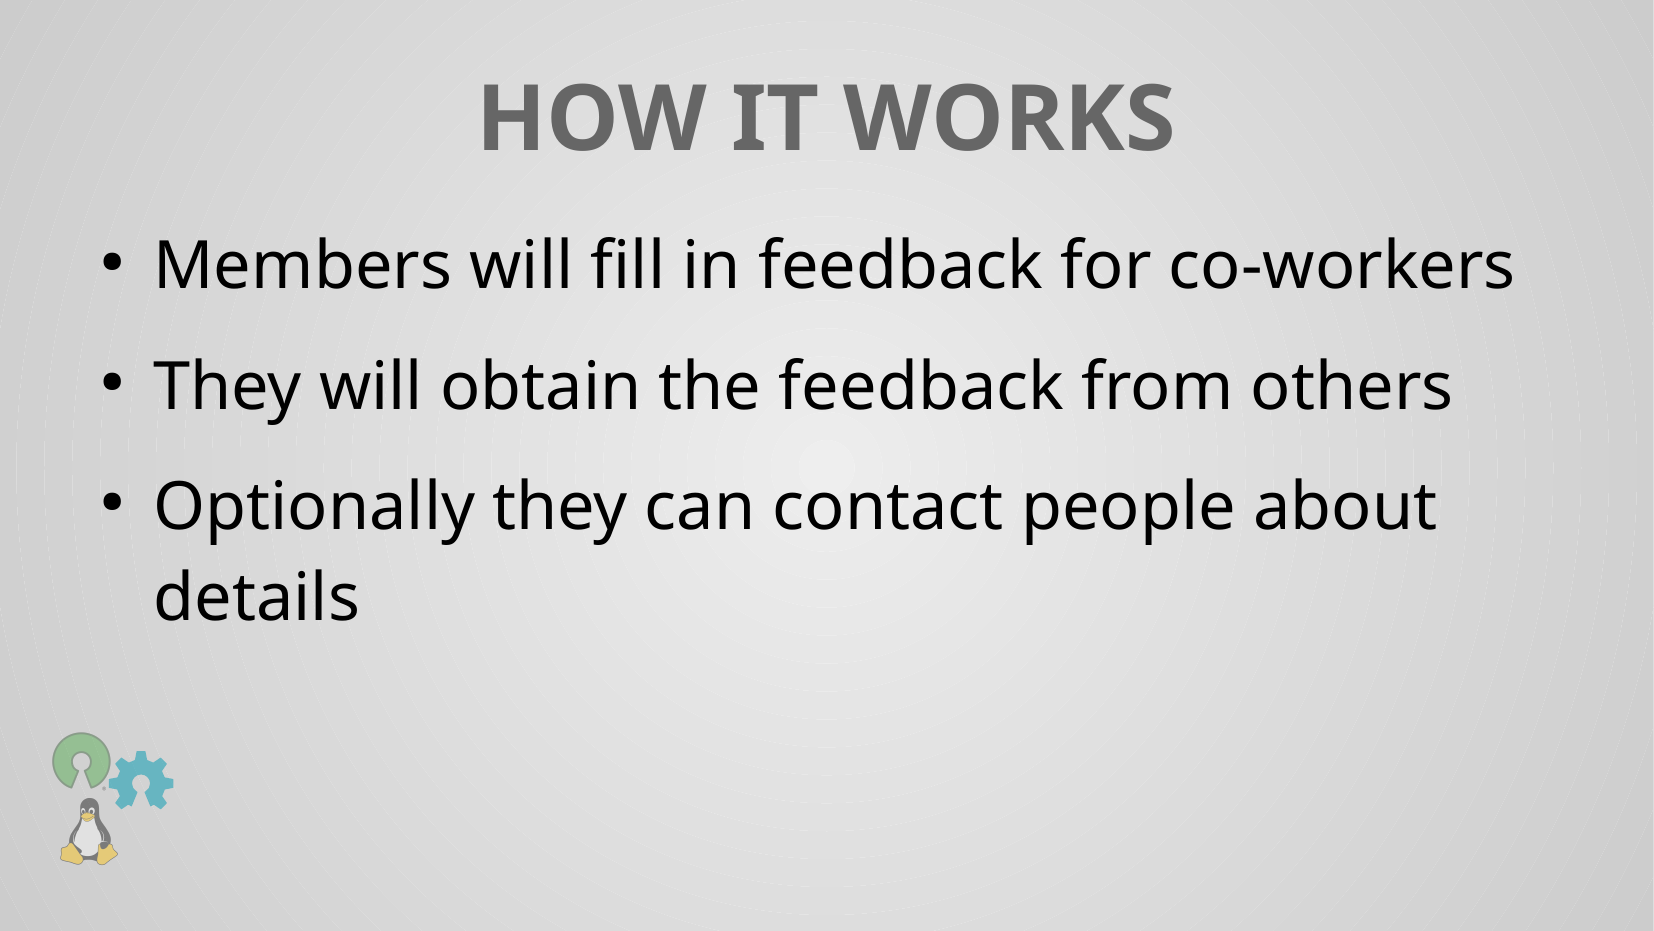

# How it works
Members will fill in feedback for co-workers
They will obtain the feedback from others
Optionally they can contact people about details